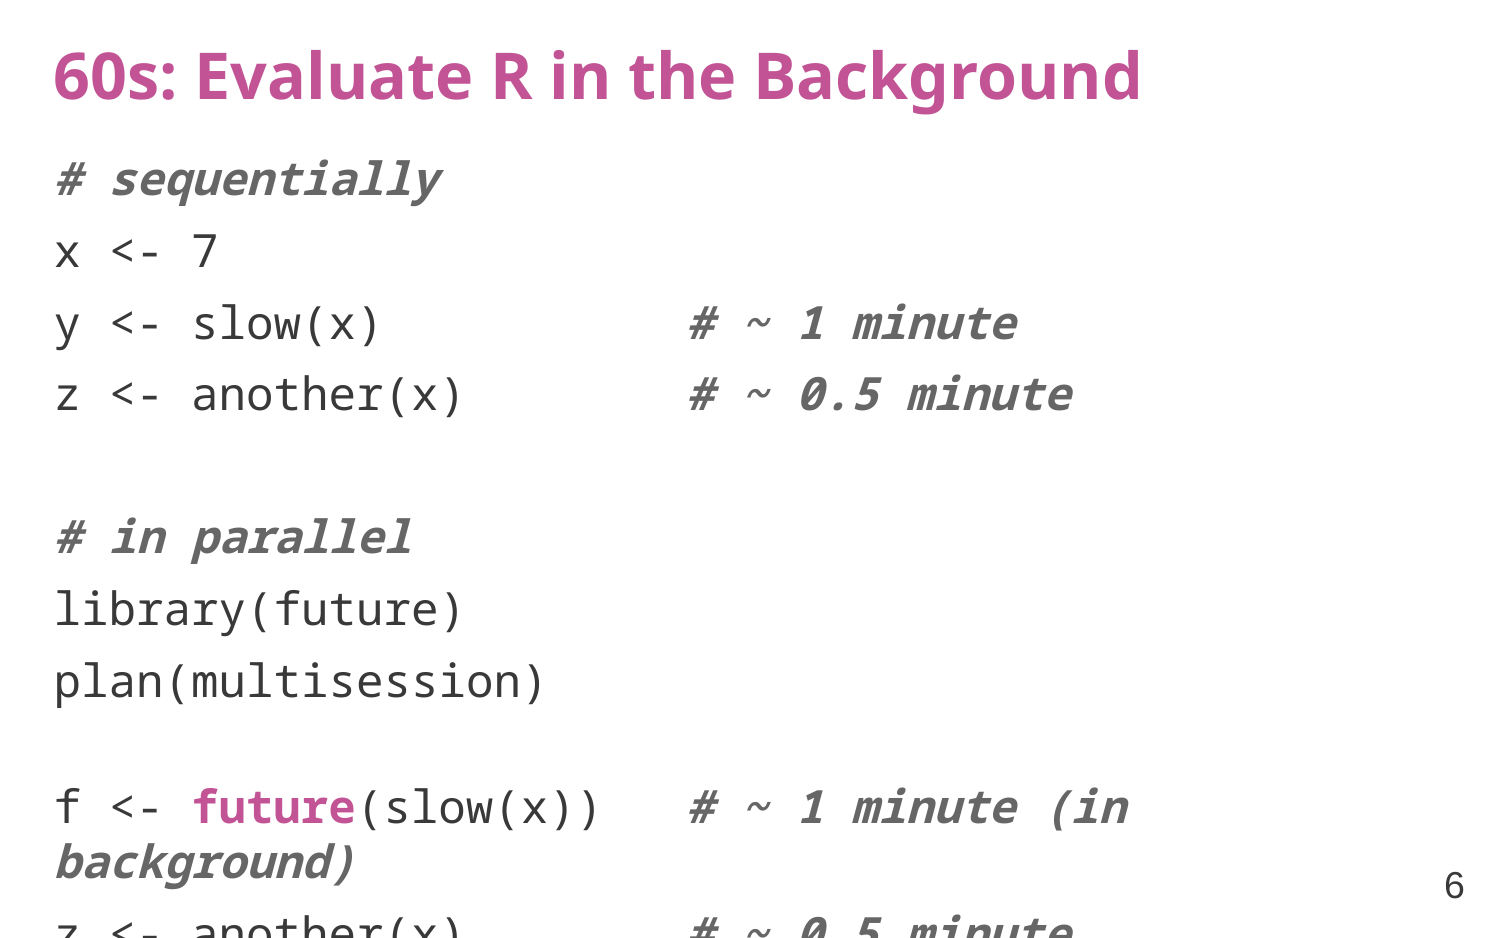

60s: Evaluate R in the Background
# # sequentially
x <- 7
y <- slow(x) # ~ 1 minute
z <- another(x) # ~ 0.5 minute
# in parallel
library(future)
plan(multisession) ‎
f <- future(slow(x)) # ~ 1 minute (in background) ‎
z <- another(x) # ~ 0.5 minute
y <- value(f) # => all done ~ 1 minute ‎